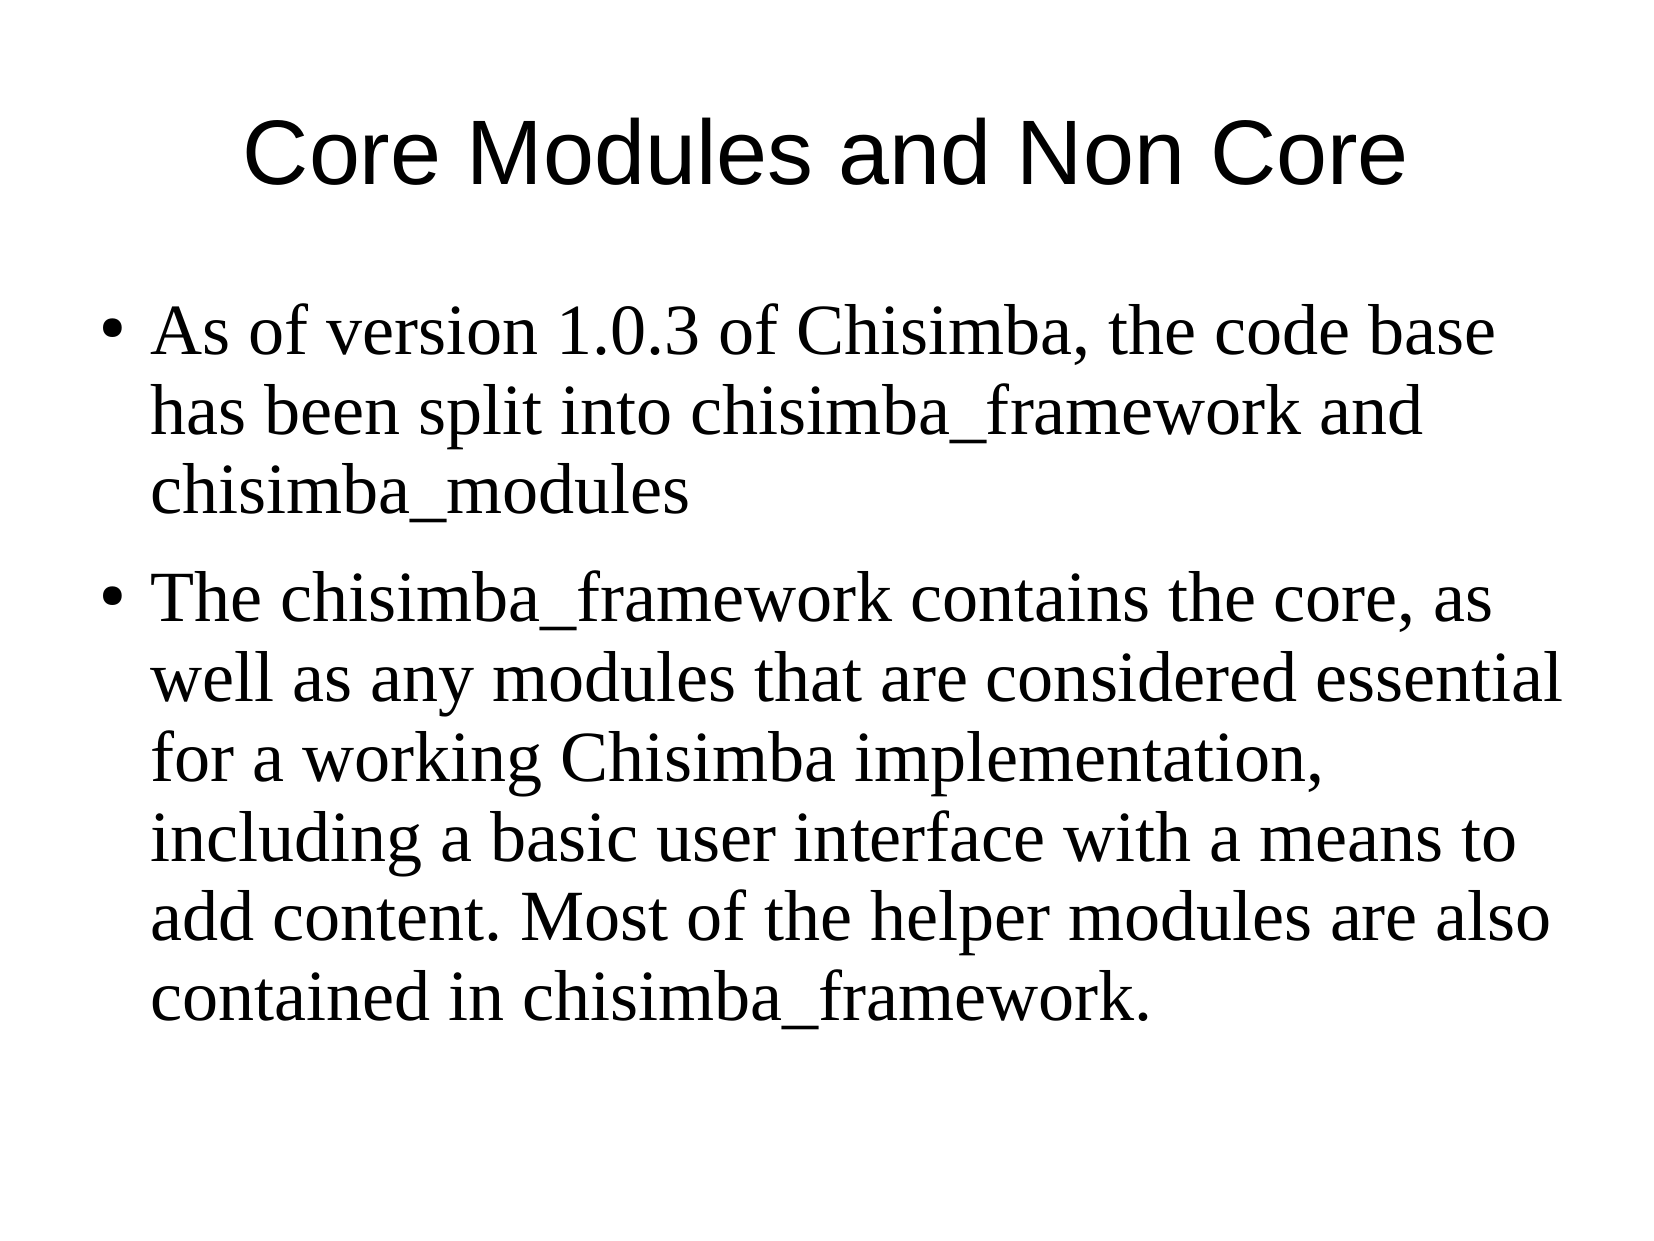

# Core Modules and Non Core
As of version 1.0.3 of Chisimba, the code base has been split into chisimba_framework and chisimba_modules
The chisimba_framework contains the core, as well as any modules that are considered essential for a working Chisimba implementation, including a basic user interface with a means to add content. Most of the helper modules are also contained in chisimba_framework.